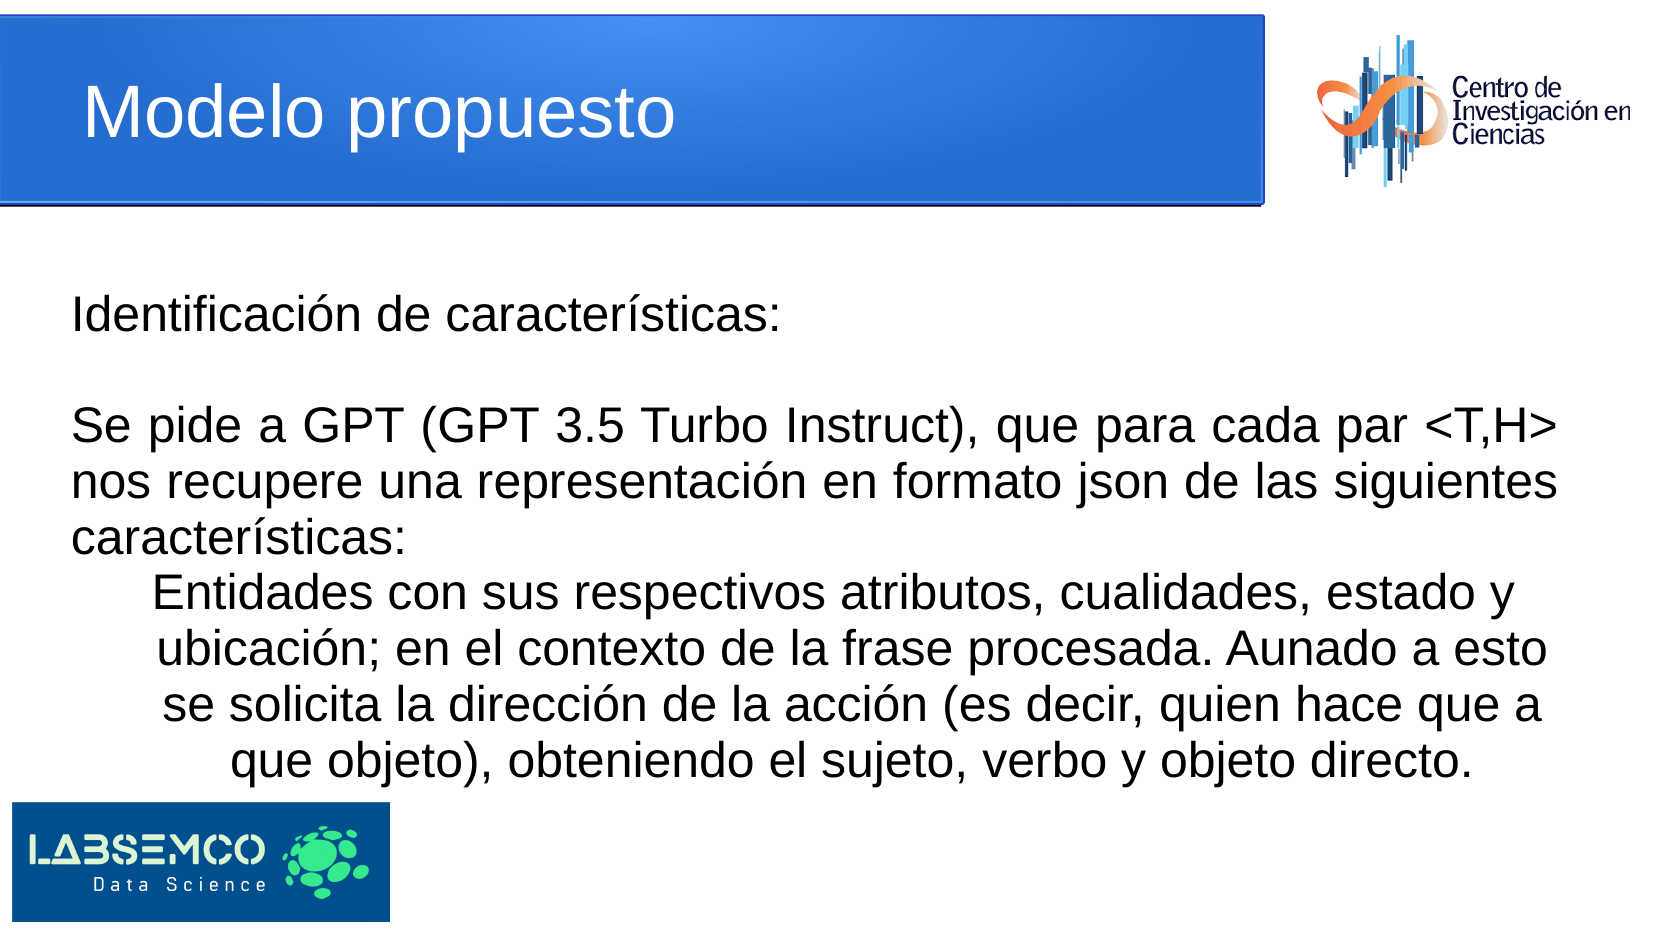

Modelo propuesto
# Identificación de características:
Se pide a GPT (GPT 3.5 Turbo Instruct), que para cada par <T,H> nos recupere una representación en formato json de las siguientes características:
Entidades con sus respectivos atributos, cualidades, estado y ubicación; en el contexto de la frase procesada. Aunado a esto se solicita la dirección de la acción (es decir, quien hace que a que objeto), obteniendo el sujeto, verbo y objeto directo.